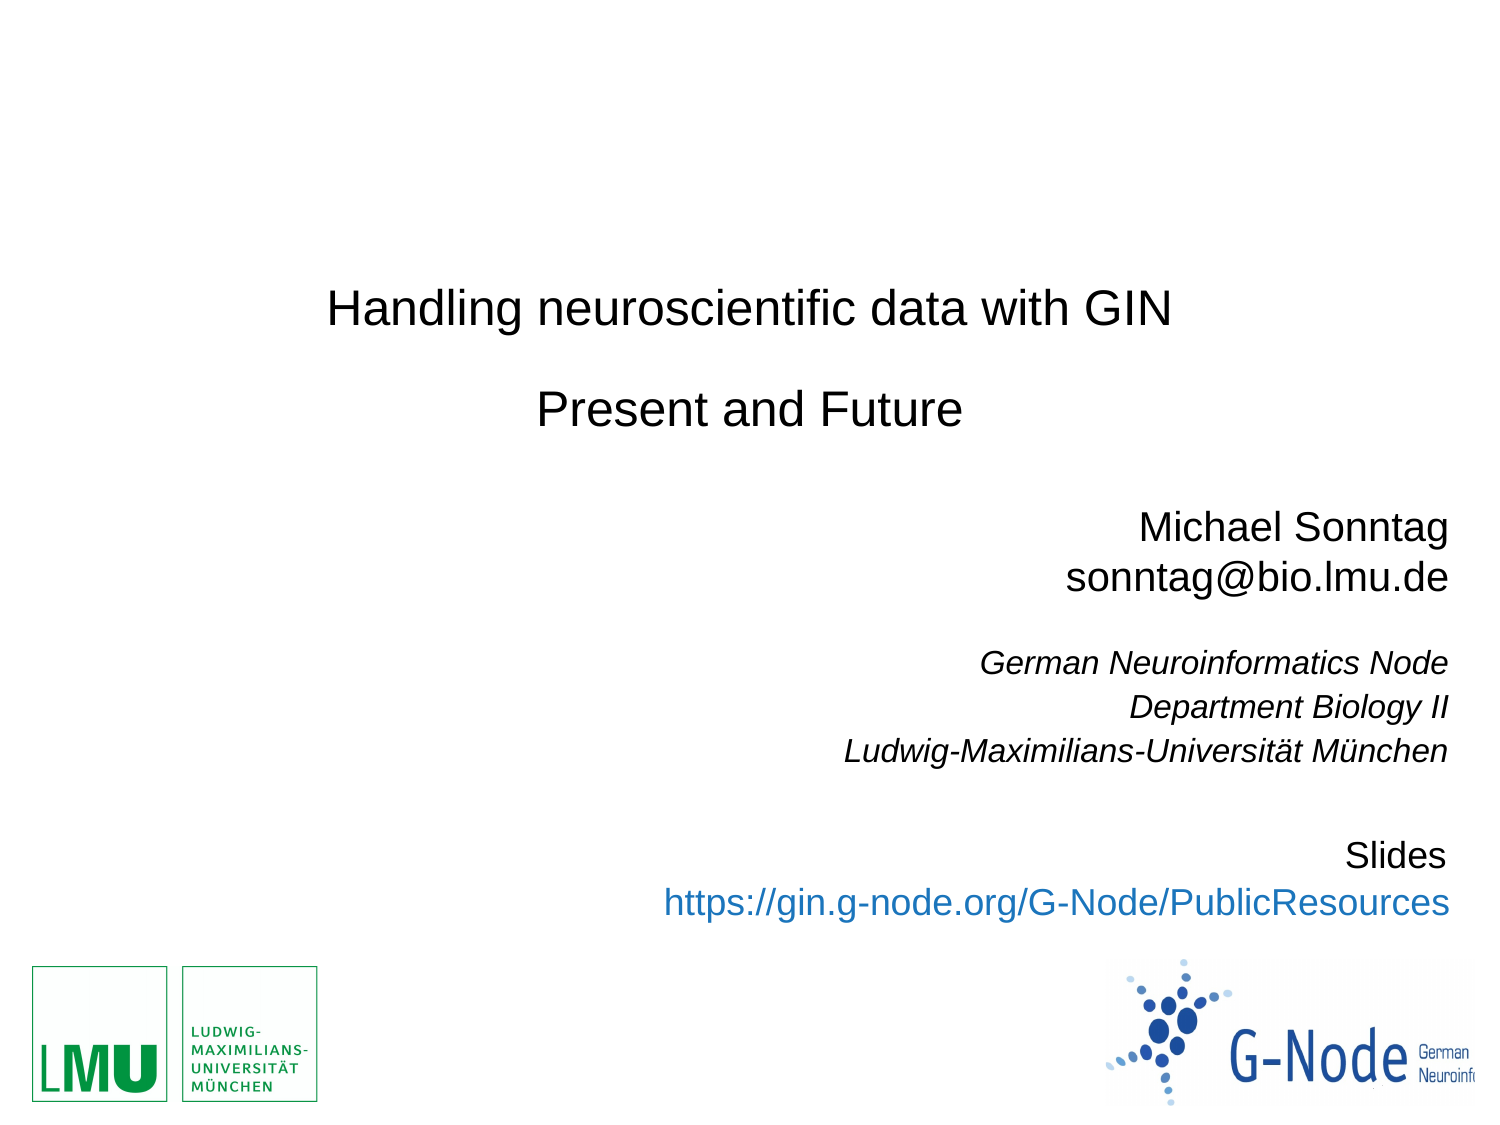

Handling neuroscientific data with GIN
Present and Future
Michael Sonntag
sonntag@bio.lmu.de
German Neuroinformatics Node
Department Biology II
Ludwig-Maximilians-Universität München
Slides
https://gin.g-node.org/G-Node/PublicResources